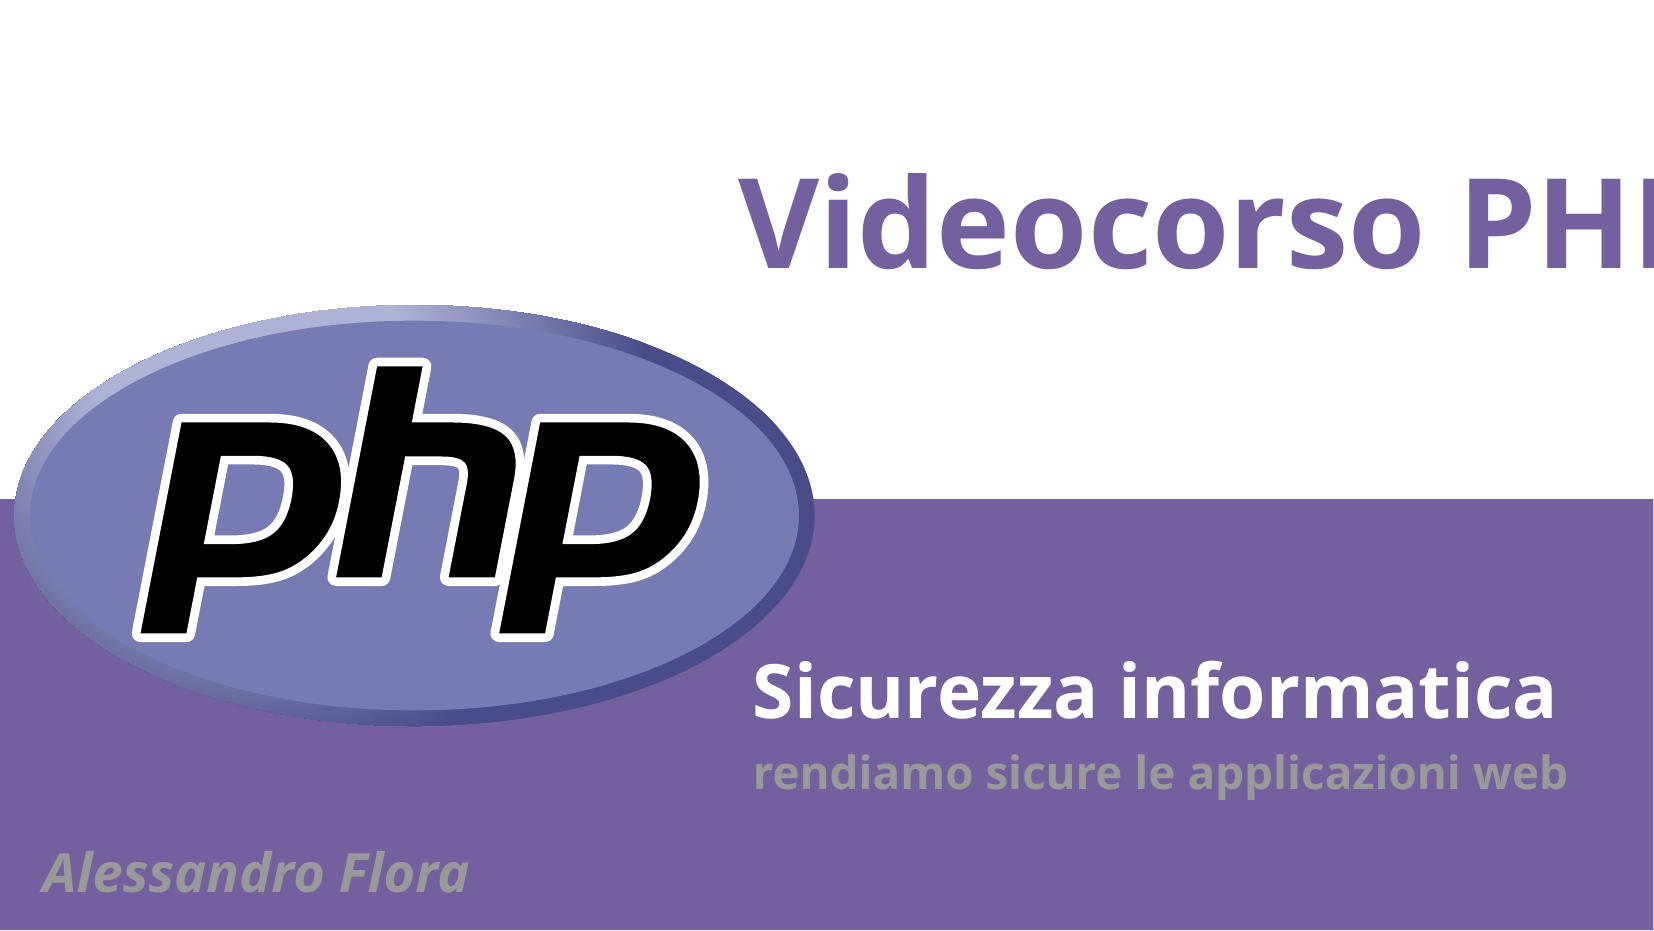

Videocorso PHP
Sicurezza informatica
rendiamo sicure le applicazioni web
Alessandro Flora